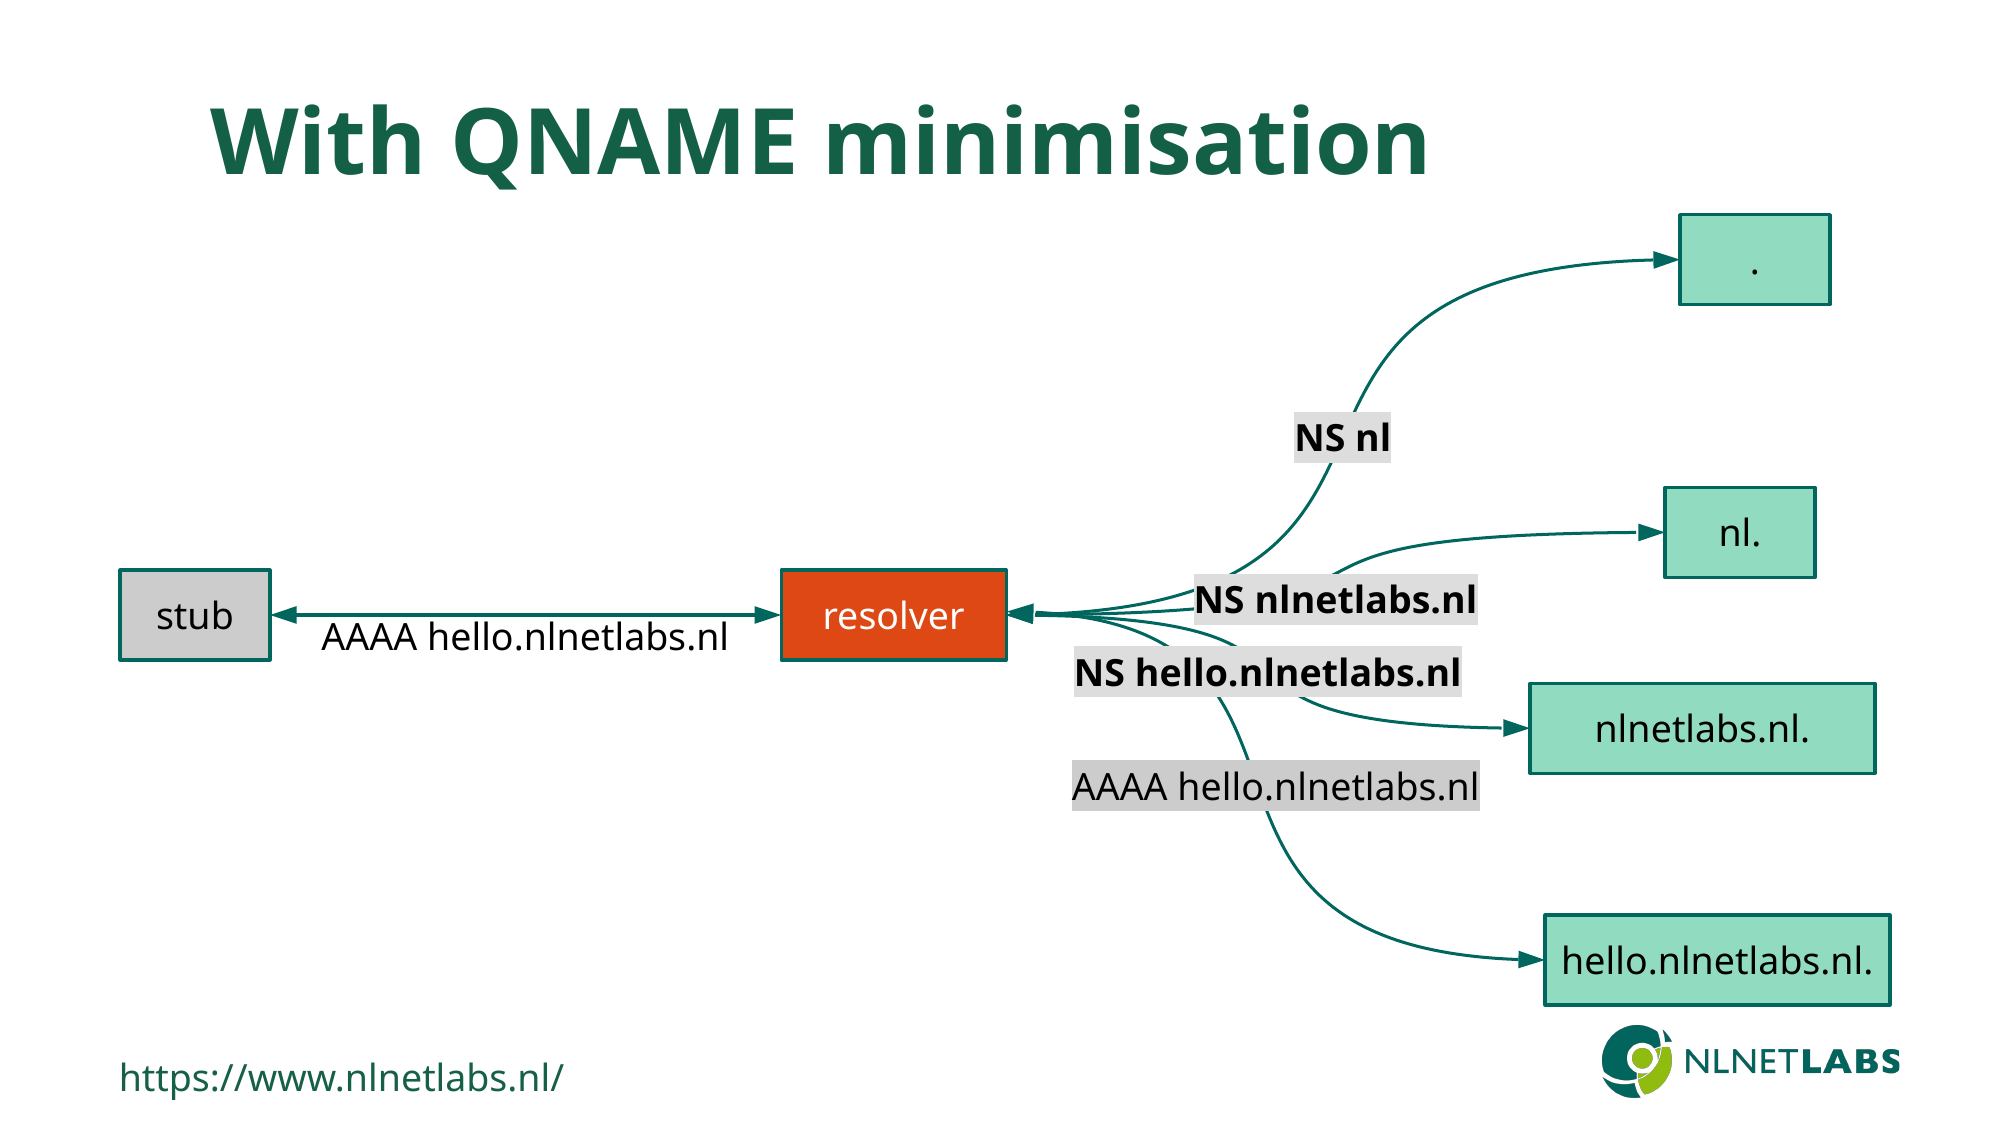

# With QNAME minimisation
.
nl.
stub
resolver
nlnetlabs.nl.
hello.nlnetlabs.nl.